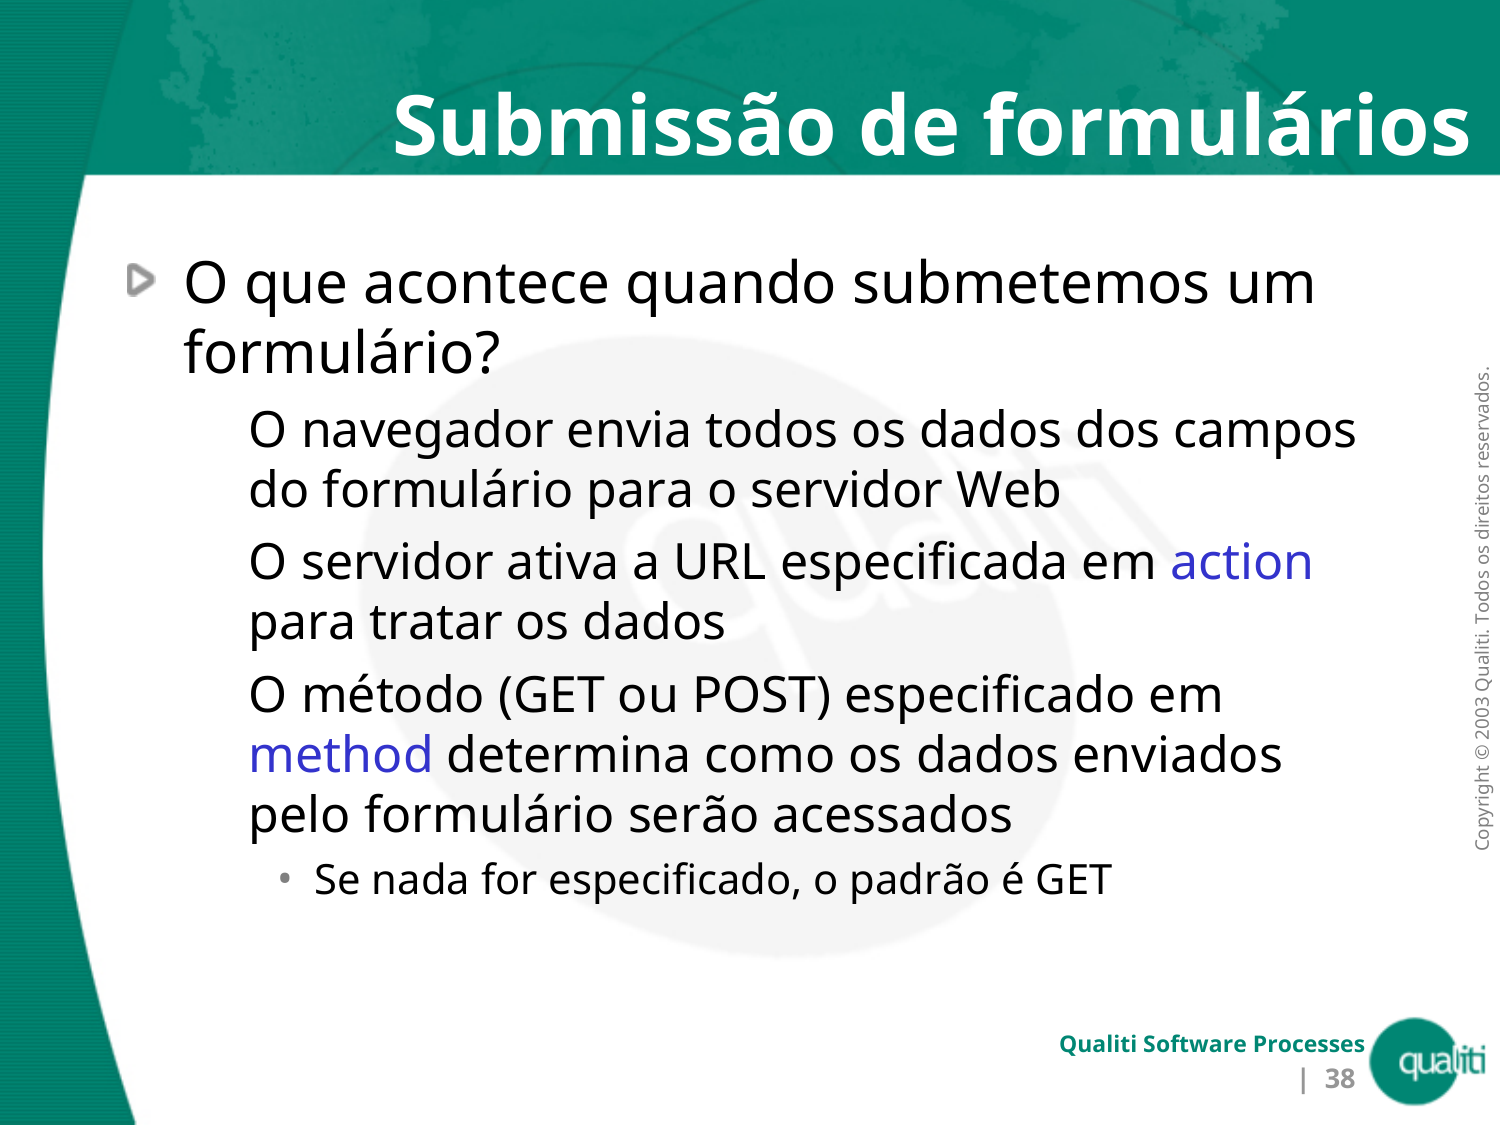

# Submissão de formulários
O que acontece quando submetemos um formulário?
O navegador envia todos os dados dos campos do formulário para o servidor Web
O servidor ativa a URL especificada em action para tratar os dados
O método (GET ou POST) especificado em method determina como os dados enviados pelo formulário serão acessados
Se nada for especificado, o padrão é GET